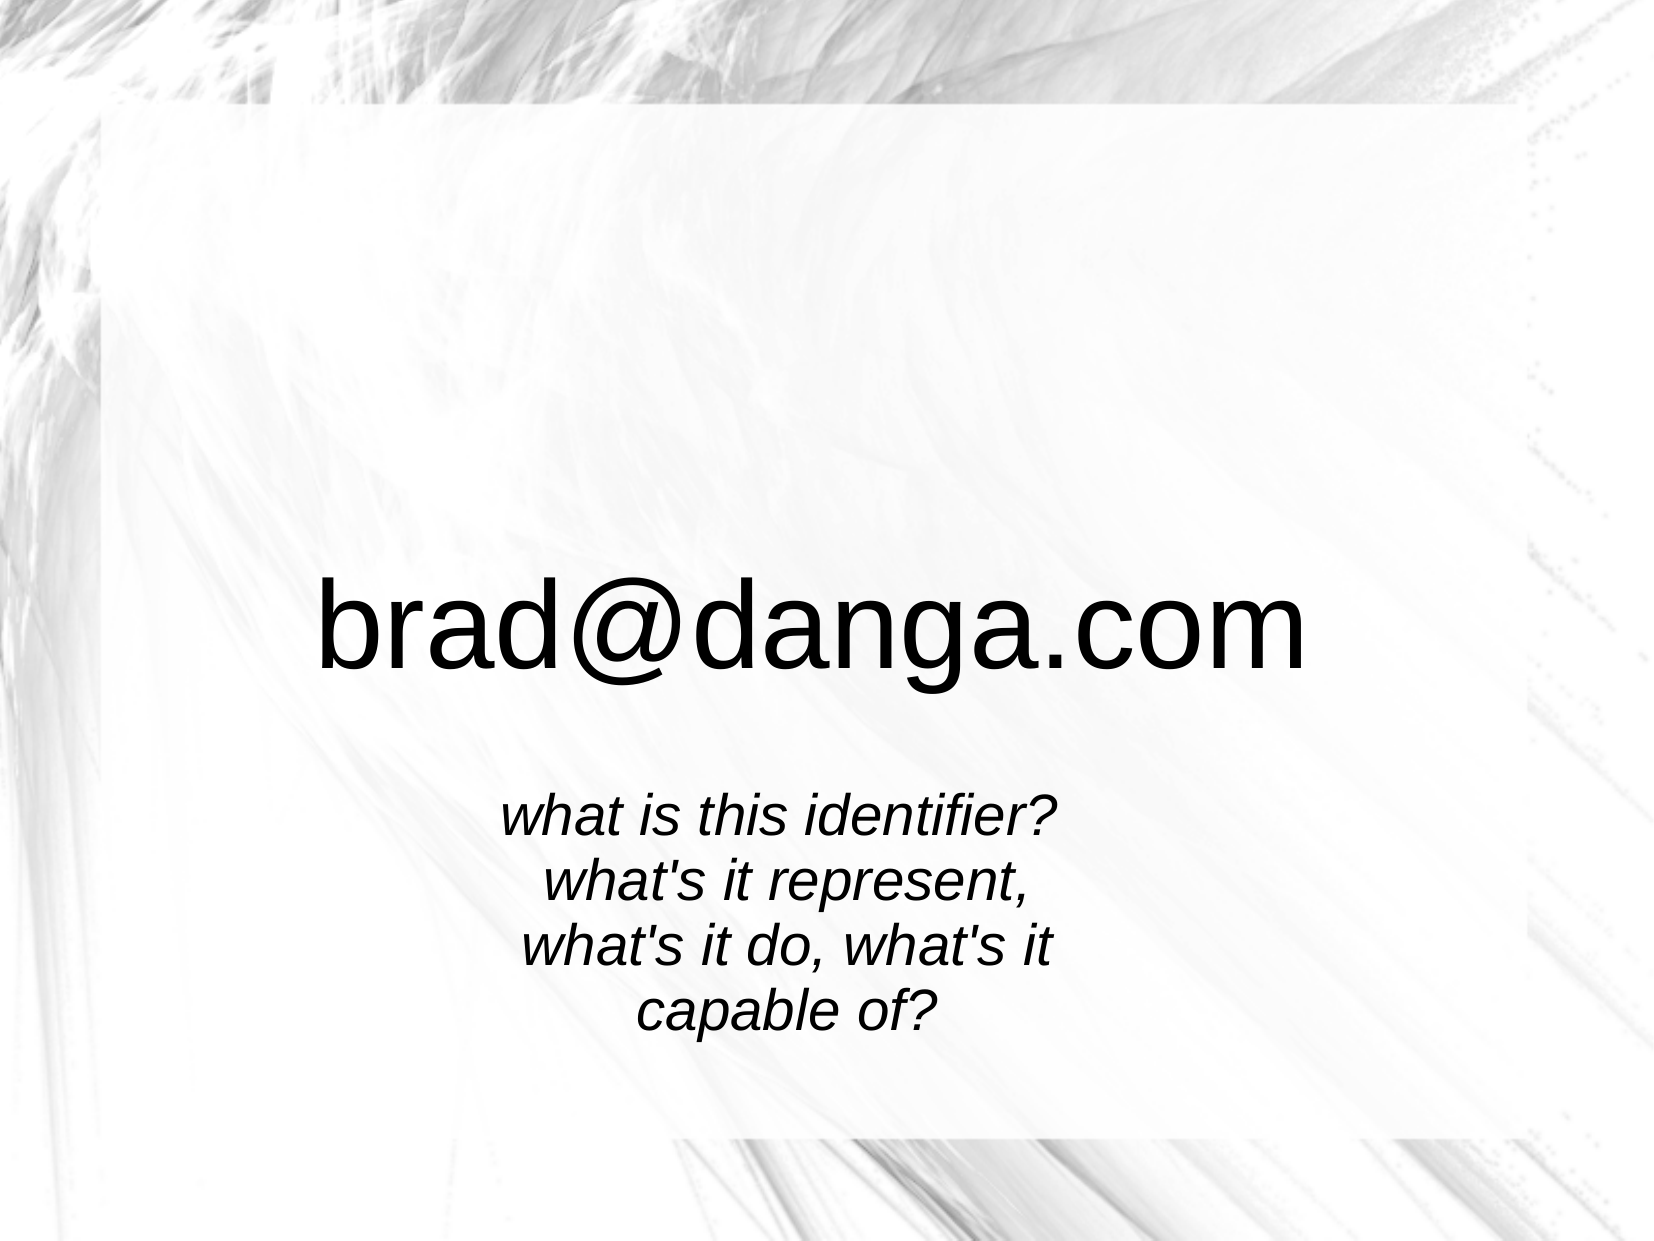

# brad@danga.com
what is this identifier? what's it represent, what's it do, what's it capable of?